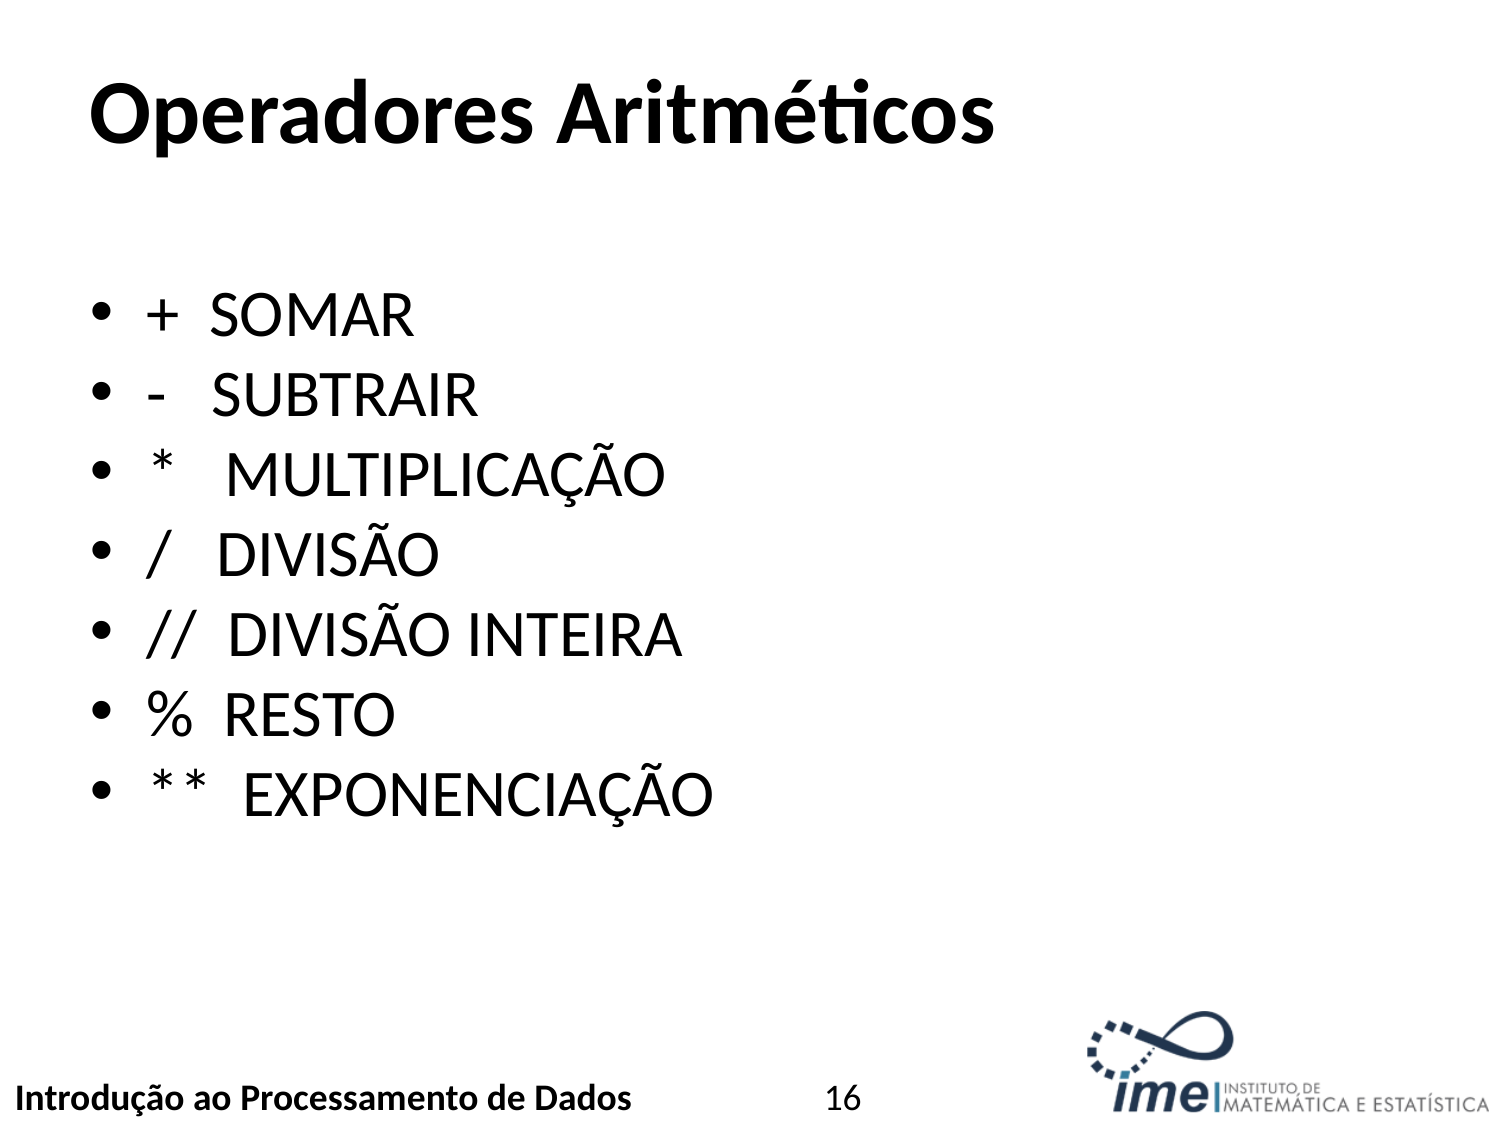

Operadores Aritméticos
+ SOMAR
- SUBTRAIR
* MULTIPLICAÇÃO
/ DIVISÃO
// DIVISÃO INTEIRA
% RESTO
** EXPONENCIAÇÃO